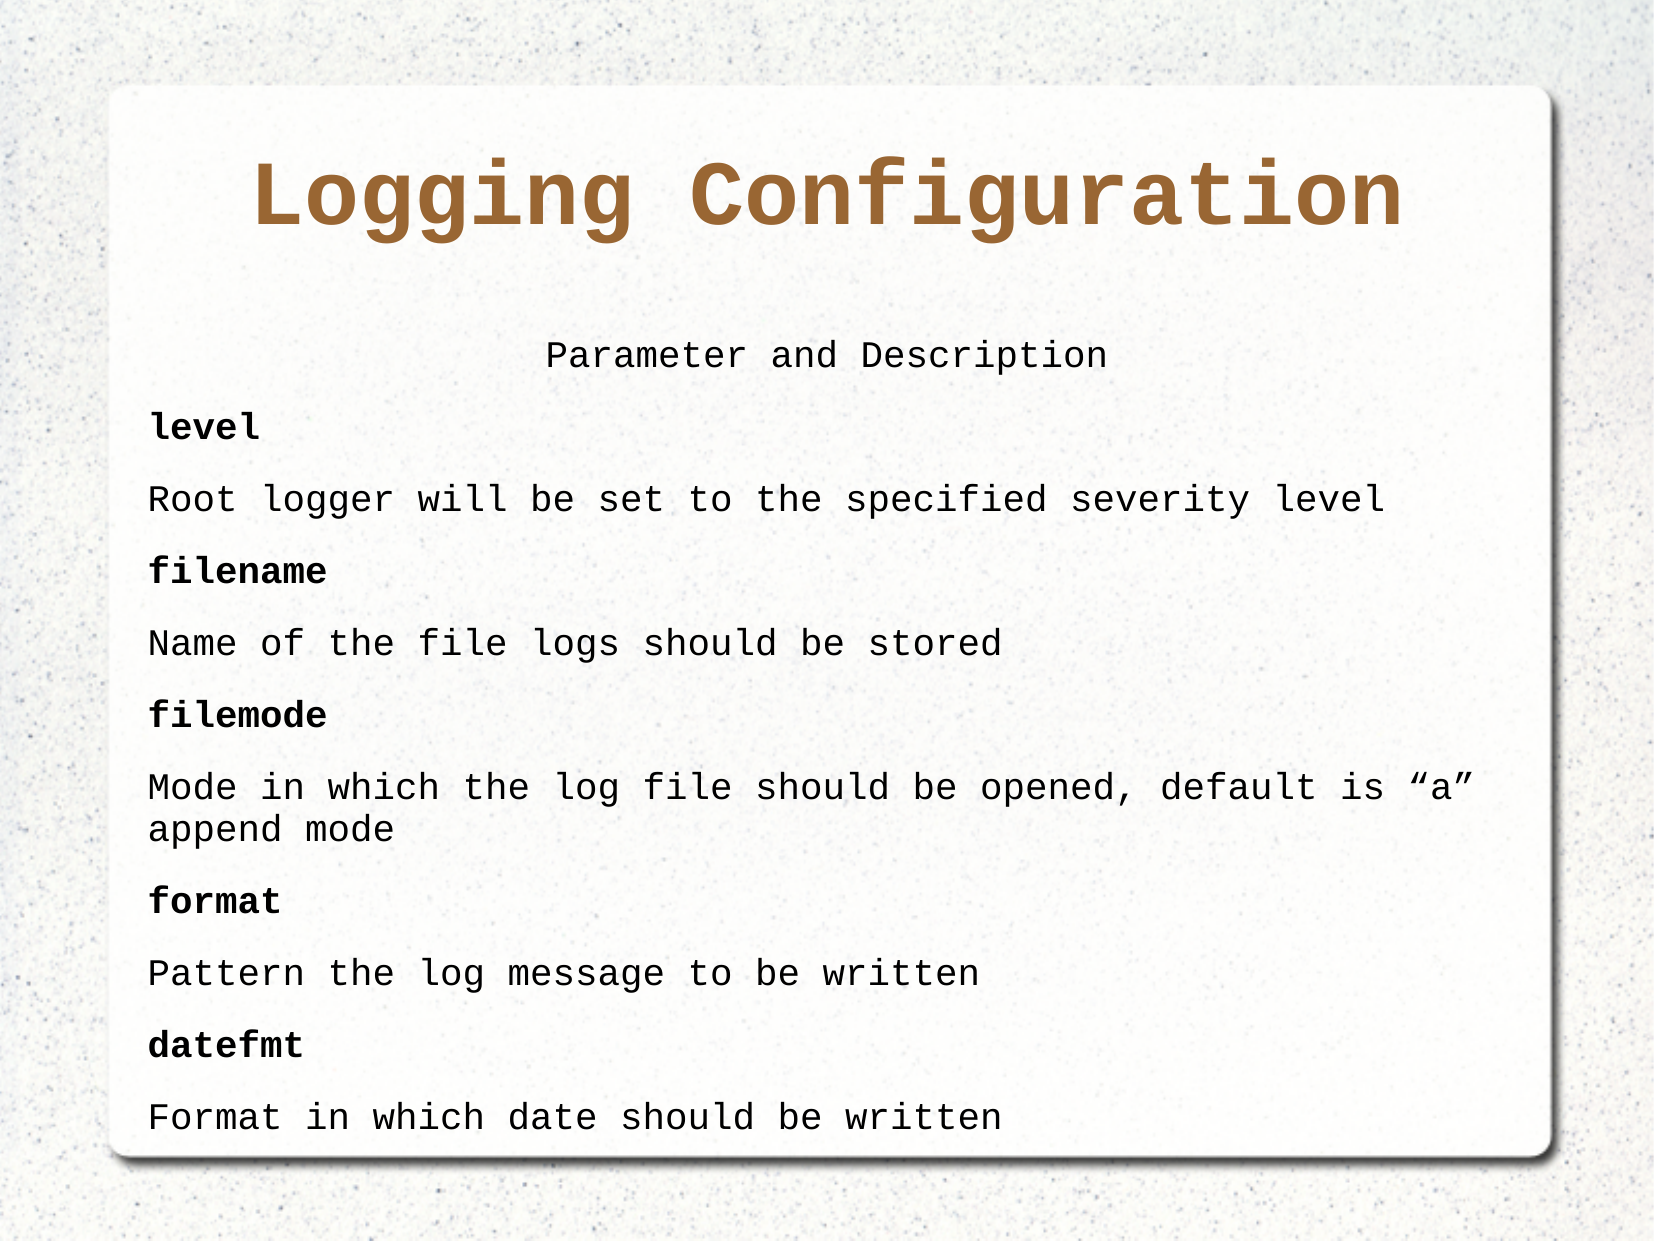

# Logging Configuration
Parameter and Description
level
Root logger will be set to the specified severity level
filename
Name of the file logs should be stored
filemode
Mode in which the log file should be opened, default is “a” append mode
format
Pattern the log message to be written
datefmt
Format in which date should be written